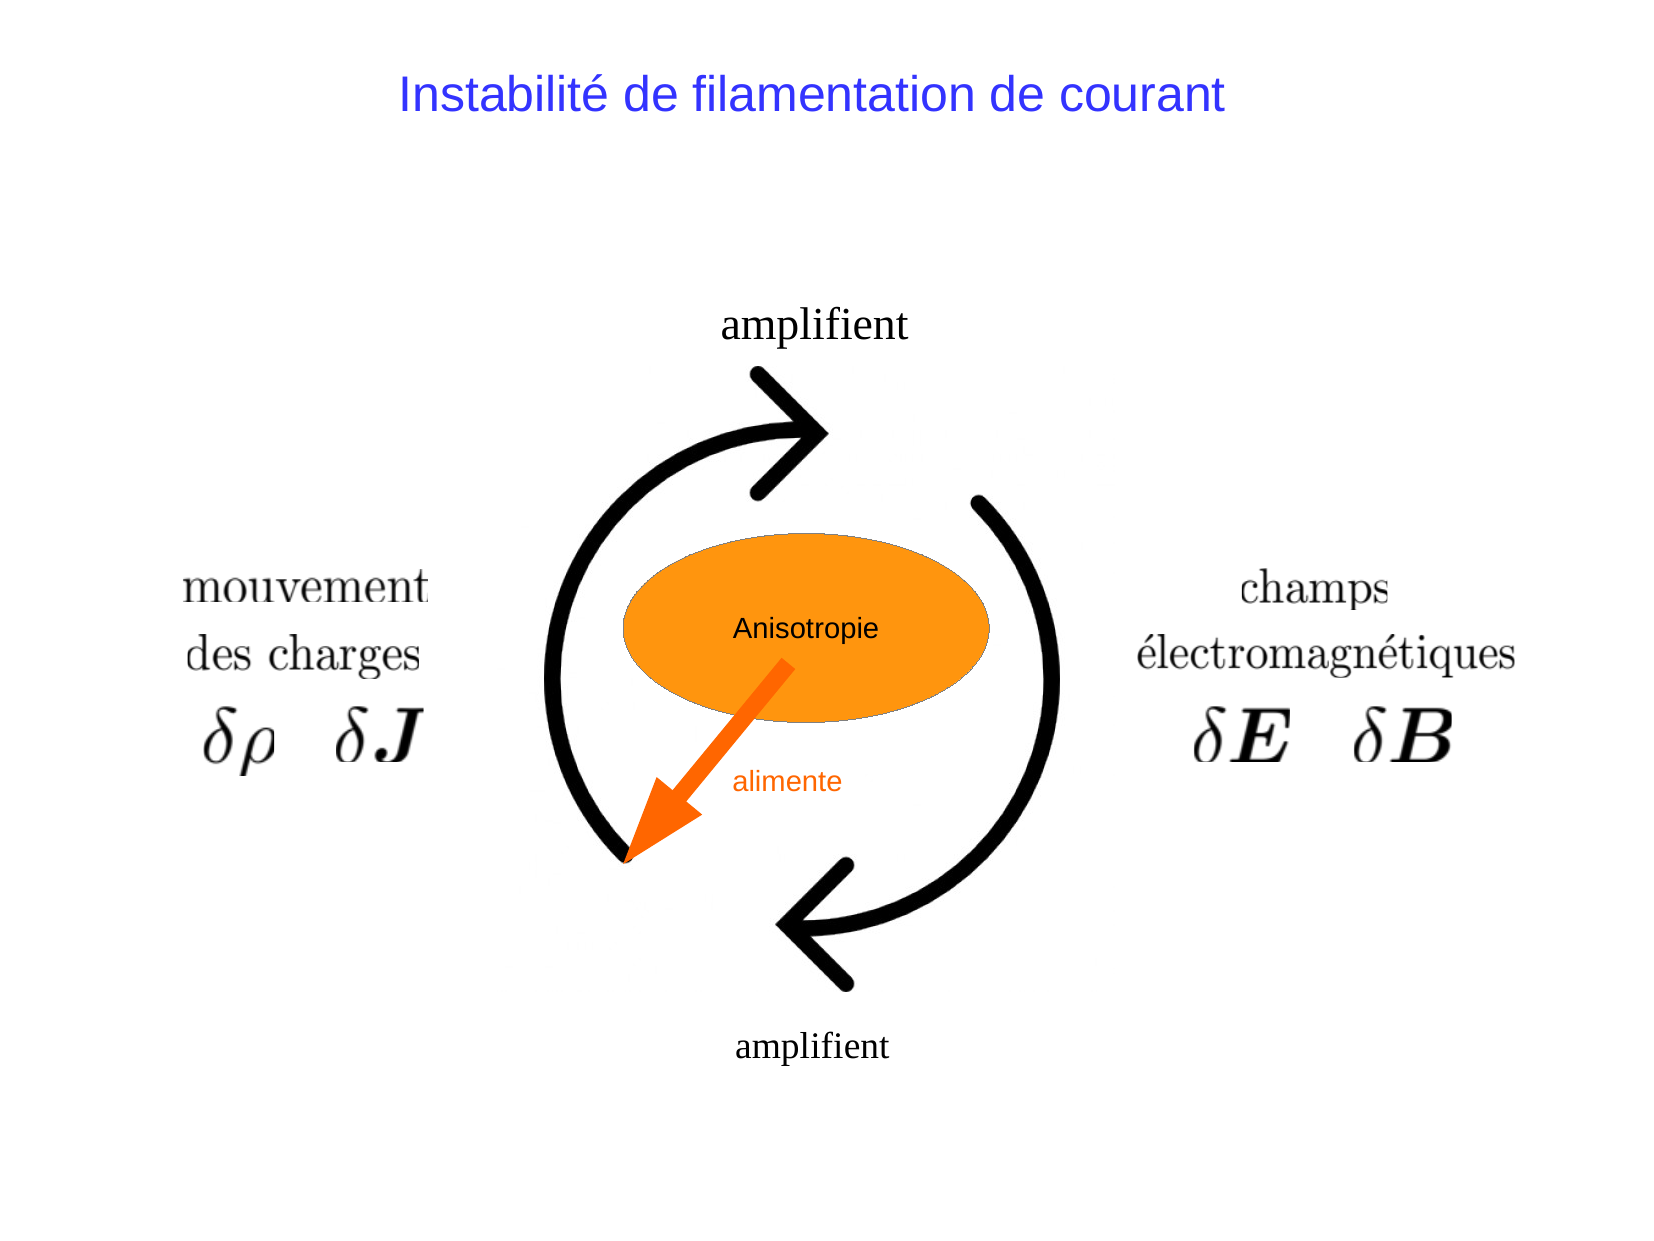

Instabilité de filamentation de courant
amplifient
Anisotropie
alimente
amplifient